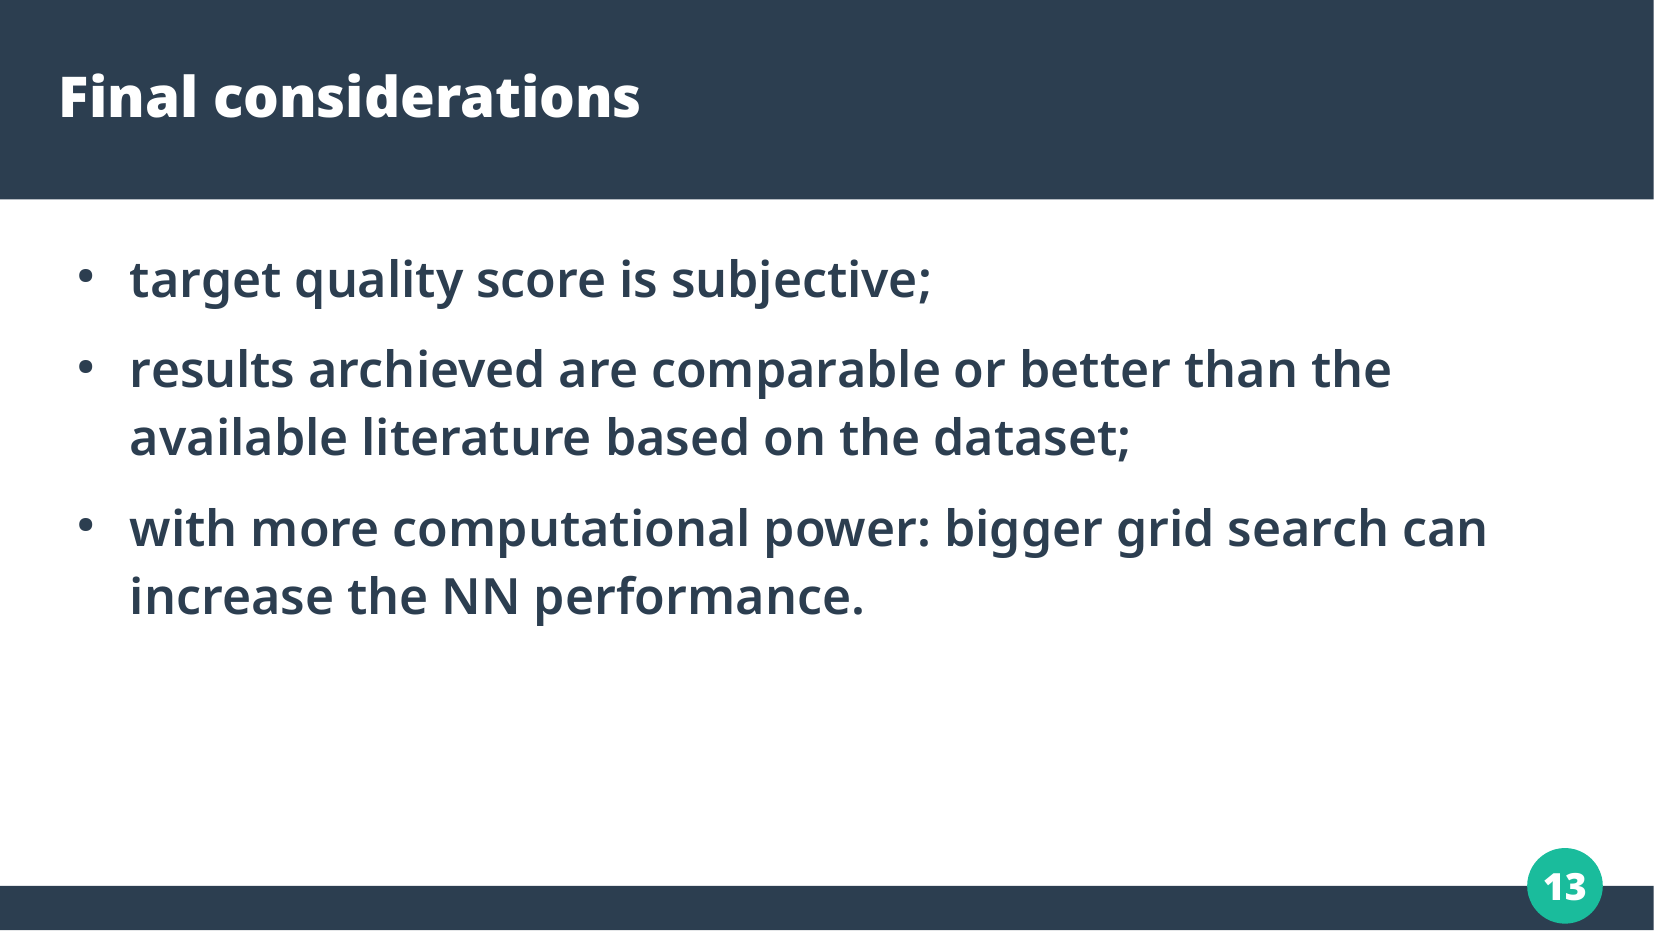

# Final considerations
target quality score is subjective;
results archieved are comparable or better than the available literature based on the dataset;
with more computational power: bigger grid search can increase the NN performance.